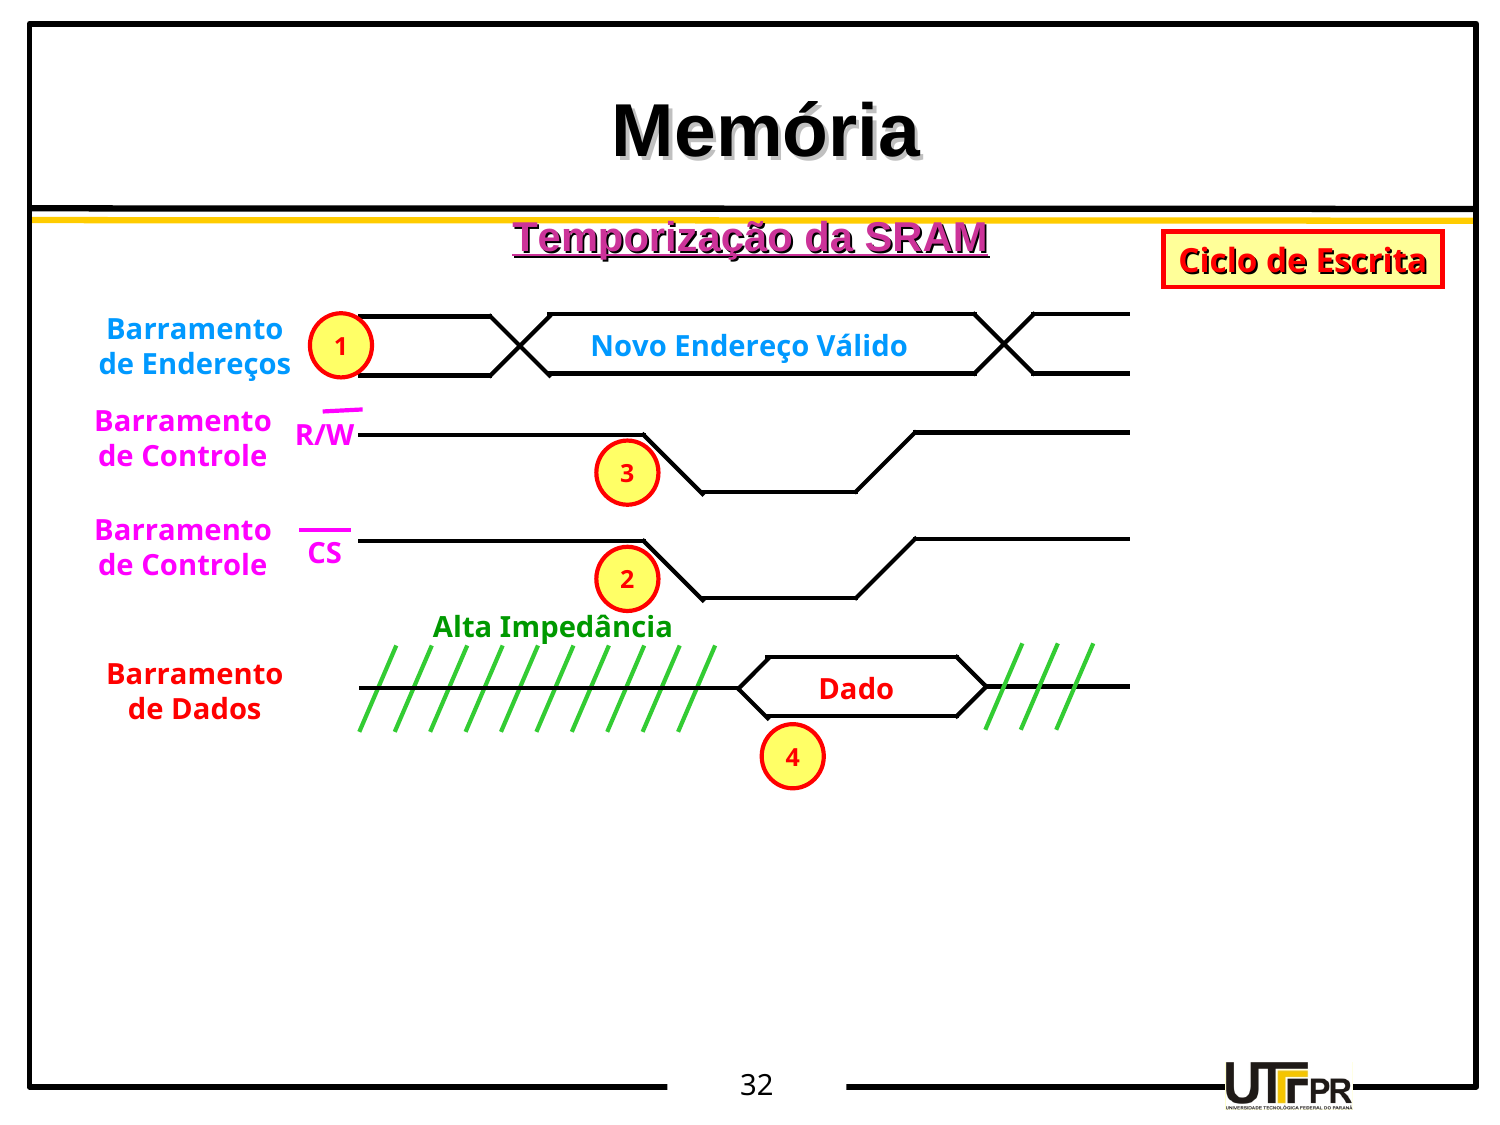

Memória
# Temporização da SRAM
Ciclo de Escrita
Barramento de Endereços
1
Novo Endereço Válido
Barramento de Controle
R/W
3
Barramento de Controle
CS
2
Alta Impedância
Barramento de Dados
Dado
4